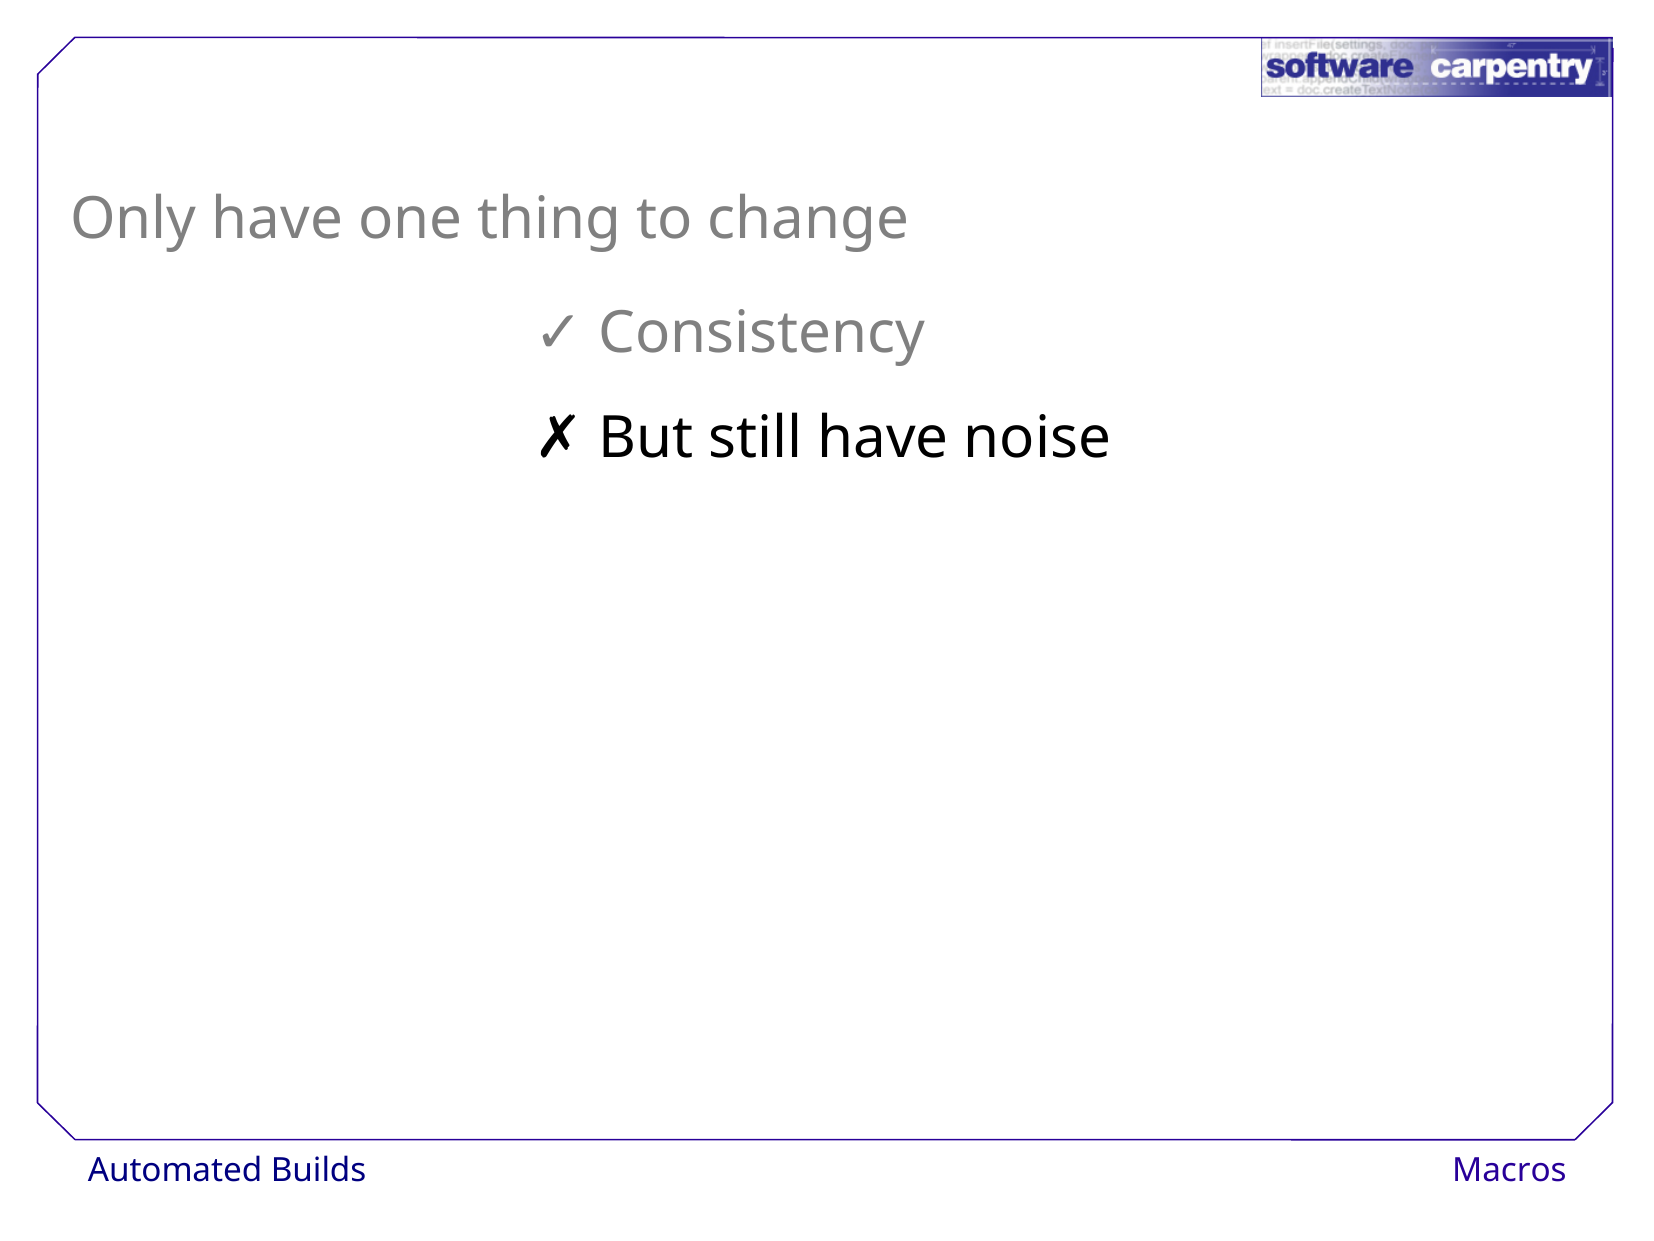

Only have one thing to change
✓ Consistency
✗ But still have noise